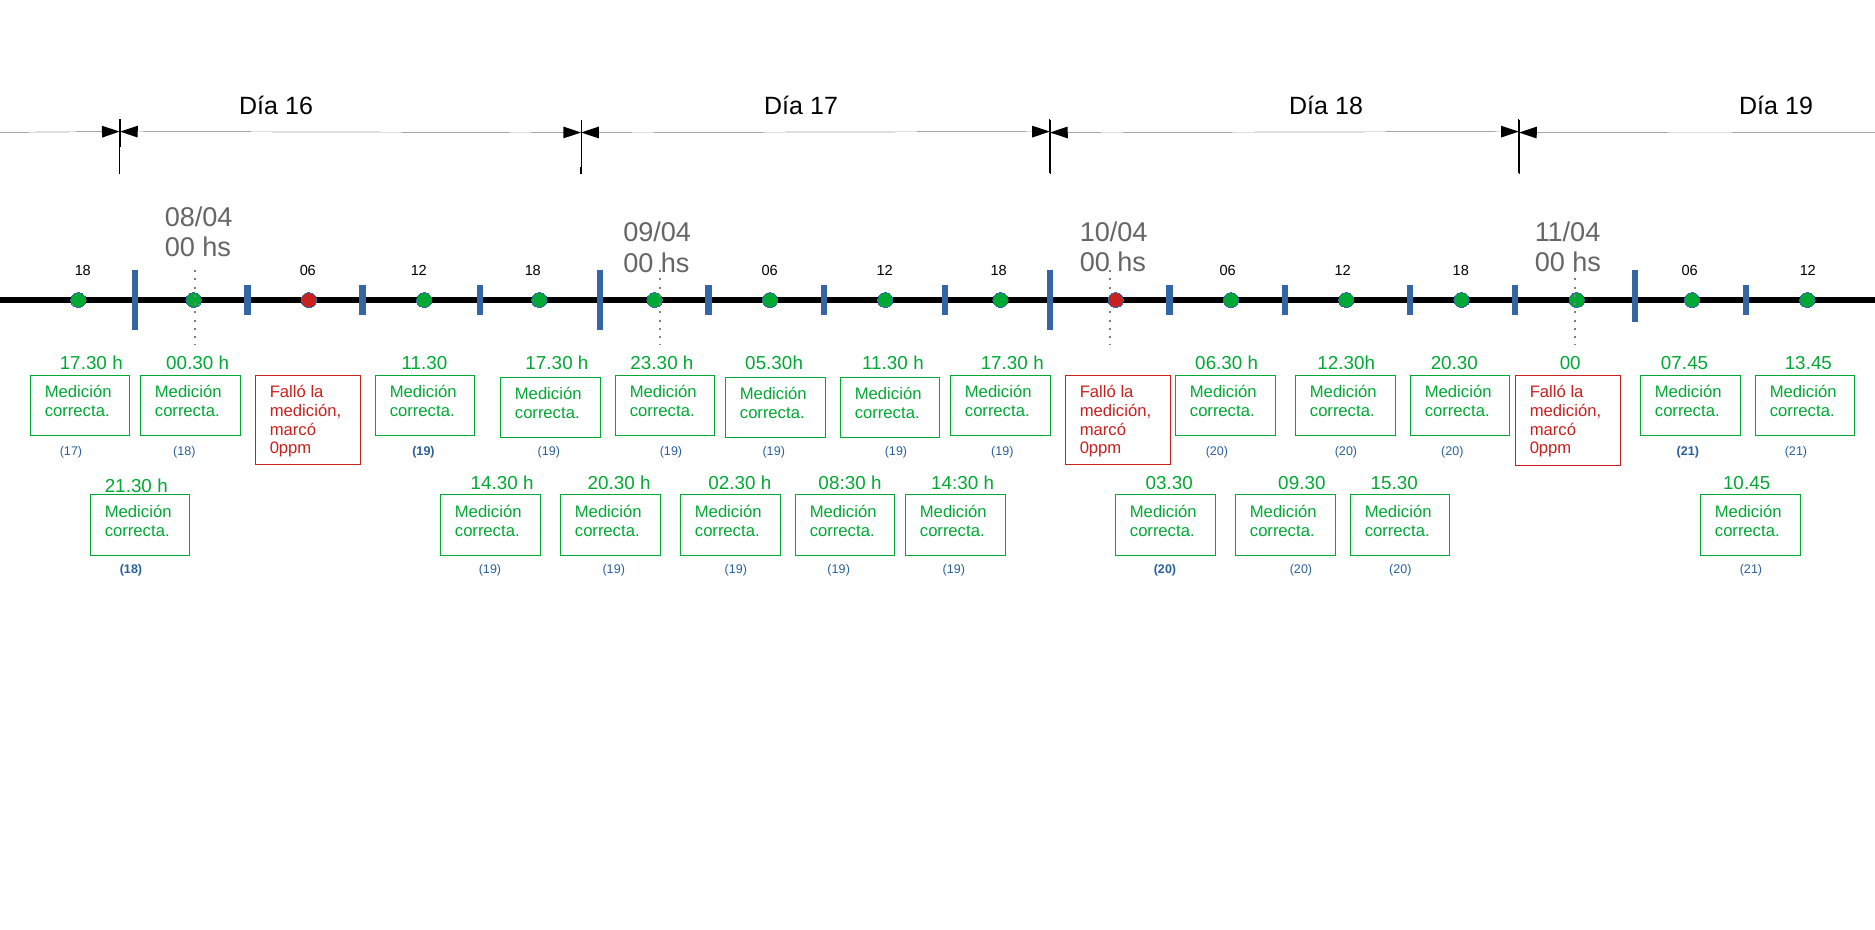

Día 16							Día 17							Día 18						Día 19
08/04
00 hs
10/04
00 hs
11/04
00 hs
09/04
00 hs
18 			06	 12		18			 06	 12		 18			 06	 12	 18			 06		12
17.30 h	 00.30 h	 	 11.30	 17.30 h 23.30 h	 05.30h	 11.30 h	 17.30 h 		 06.30 h	 12.30h	 20.30		00	 07.45		13.45
Medición correcta.
Medición correcta.
Falló la medición, marcó 0ppm
Medición correcta.
Medición correcta.
Medición correcta.
Falló la medición, marcó 0ppm
Medición correcta.
Medición correcta.
Medición correcta.
Medición correcta.
Medición correcta.
Falló la medición, marcó 0ppm
Medición correcta.
Medición correcta.
Medición correcta.
(17)	 (18)			 (19)	 (19)	 	(19) (19)		(19)	 (19)			 (20)		(20)	 (20)			 (21)		(21)
14.30 h	 20.30 h 02.30 h 08:30 h	 14:30 h			03.30	 09.30	15.30	 		 	 10.45
21.30 h
Medición correcta.
Medición correcta.
Medición correcta.
Medición correcta.
Medición correcta.
Medición correcta.
Medición correcta.
Medición correcta.
Medición correcta.
Medición correcta.
(18)
 (19)	 (19)	 (19) (19)	 (19)	 		 (20)		(20)	 (20)			 		(21)